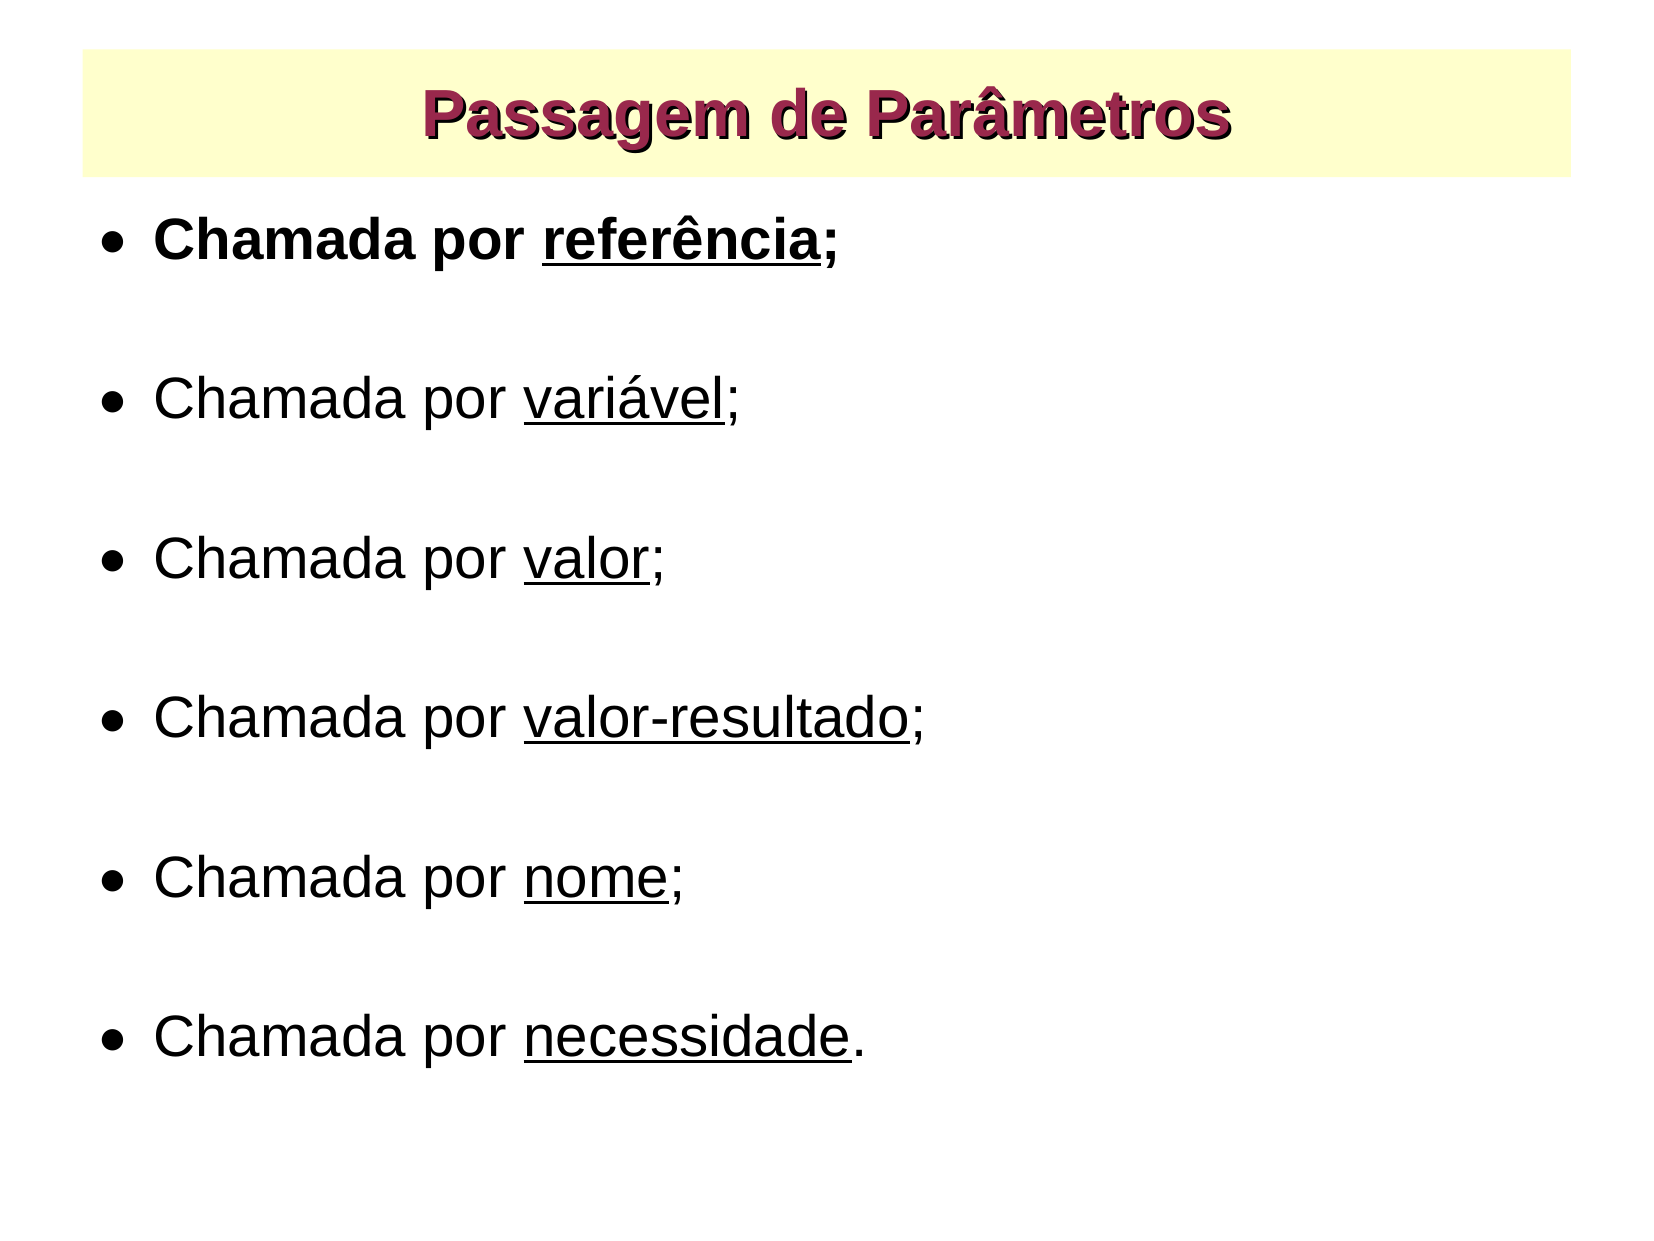

# Passagem de Parâmetros
Chamada por referência;
Chamada por variável;
Chamada por valor;
Chamada por valor-resultado;
Chamada por nome;
Chamada por necessidade.